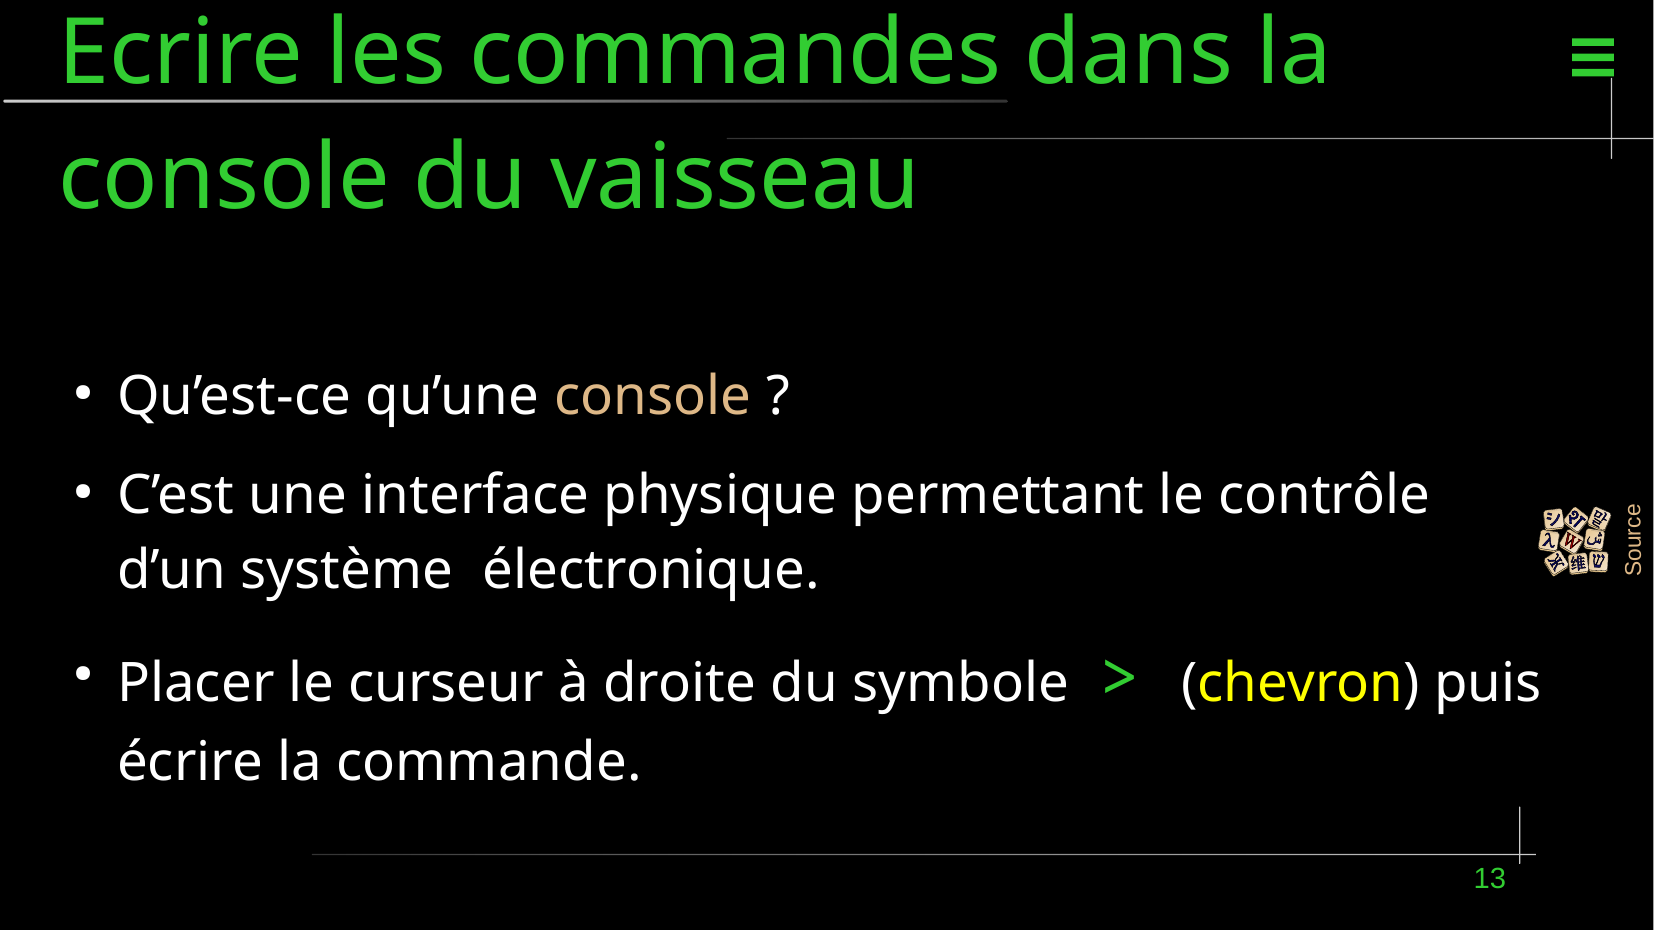

# Ecrire les commandes dans la console du vaisseau
Qu’est-ce qu’une console ?
C’est une interface physique permettant le contrôle d’un système électronique.
Placer le curseur à droite du symbole > (chevron) puis écrire la commande.
Source
13